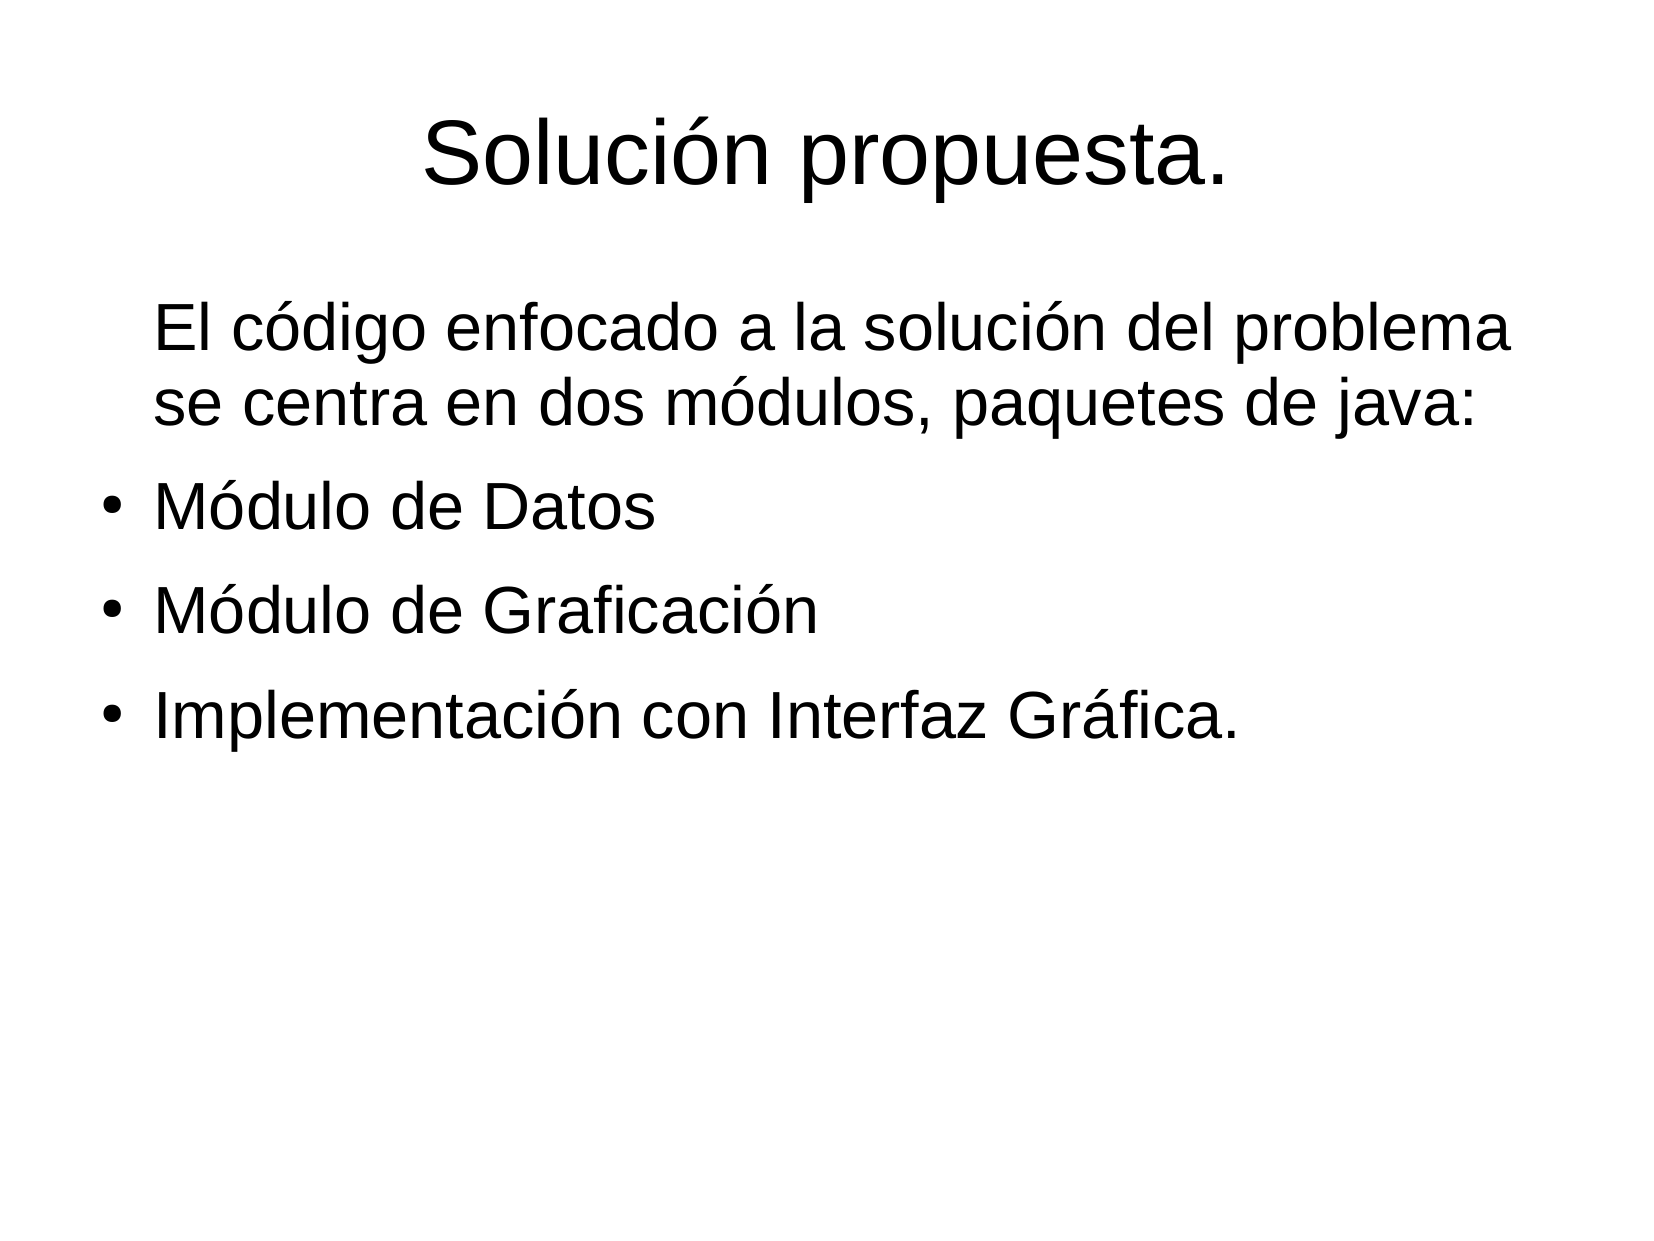

# Solución propuesta.
El código enfocado a la solución del problema se centra en dos módulos, paquetes de java:
Módulo de Datos
Módulo de Graficación
Implementación con Interfaz Gráfica.